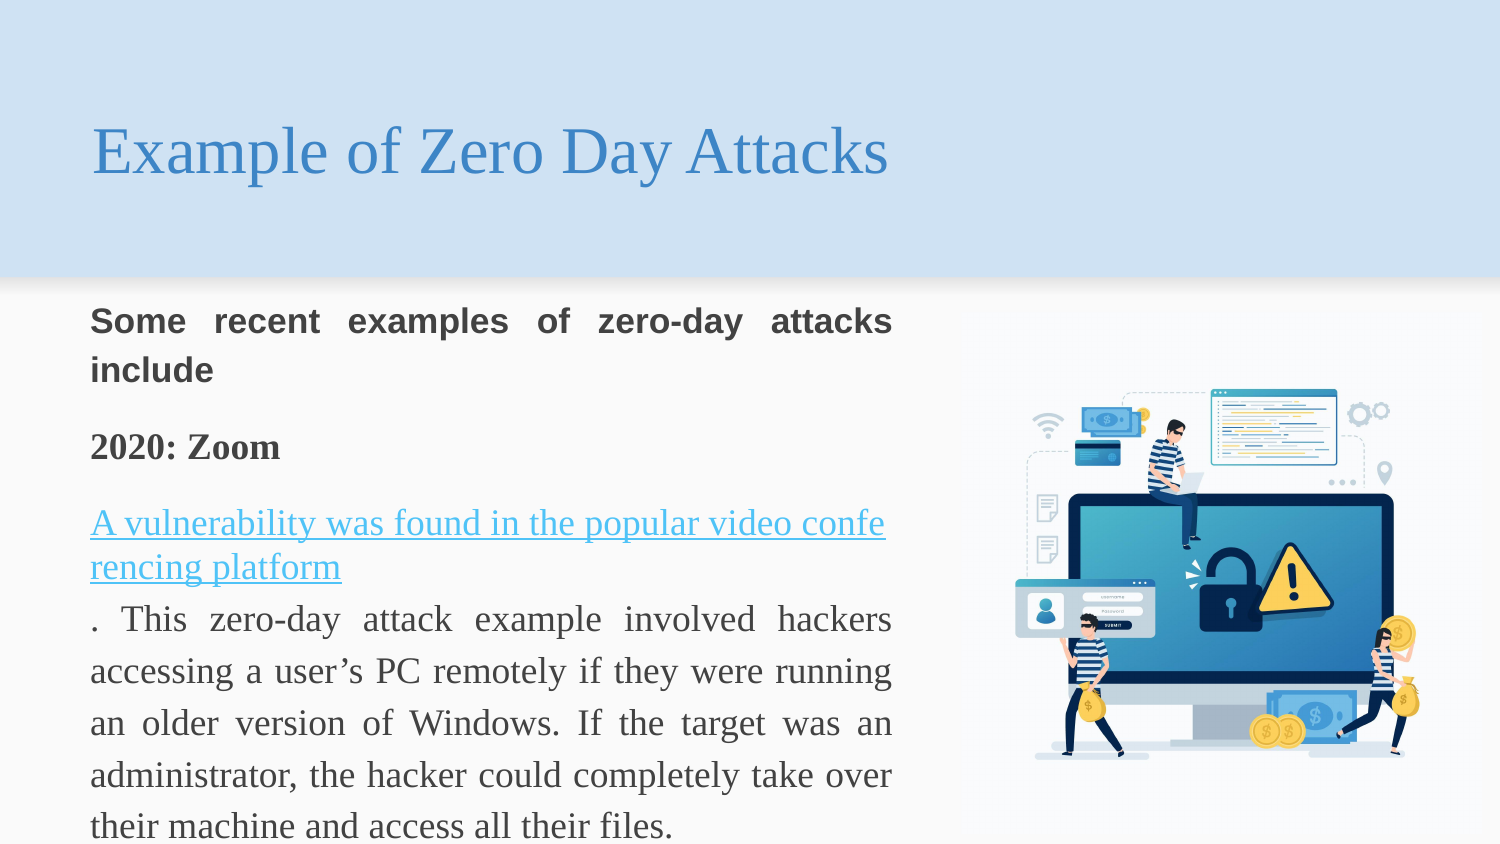

# Example of Zero Day Attacks
Some recent examples of zero-day attacks include
2020: Zoom
A vulnerability was found in the popular video conferencing platform. This zero-day attack example involved hackers accessing a user’s PC remotely if they were running an older version of Windows. If the target was an administrator, the hacker could completely take over their machine and access all their files.